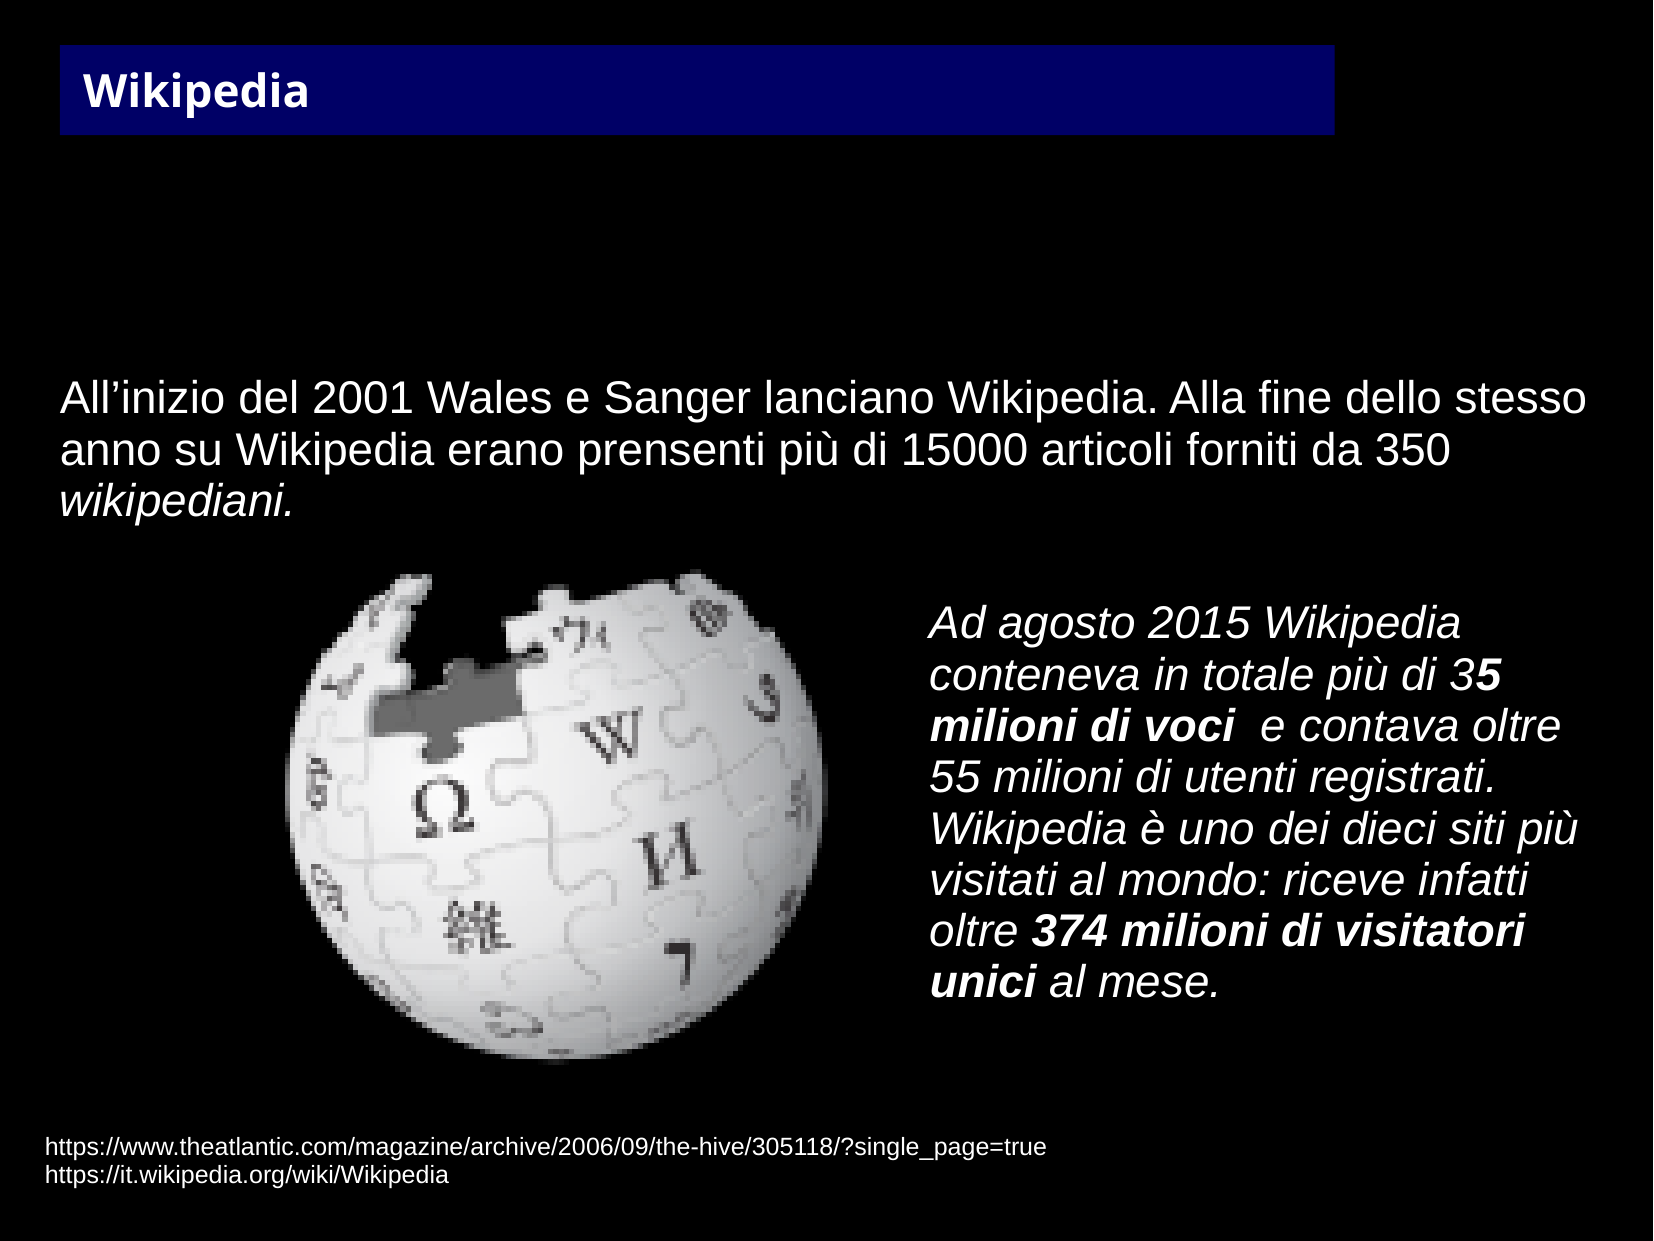

# Wikipedia
All’inizio del 2001 Wales e Sanger lanciano Wikipedia. Alla fine dello stesso anno su Wikipedia erano prensenti più di 15000 articoli forniti da 350 wikipediani.
Ad agosto 2015 Wikipedia conteneva in totale più di 35 milioni di voci e contava oltre 55 milioni di utenti registrati. Wikipedia è uno dei dieci siti più visitati al mondo: riceve infatti oltre 374 milioni di visitatori unici al mese.
https://www.theatlantic.com/magazine/archive/2006/09/the-hive/305118/?single_page=true
https://it.wikipedia.org/wiki/Wikipedia